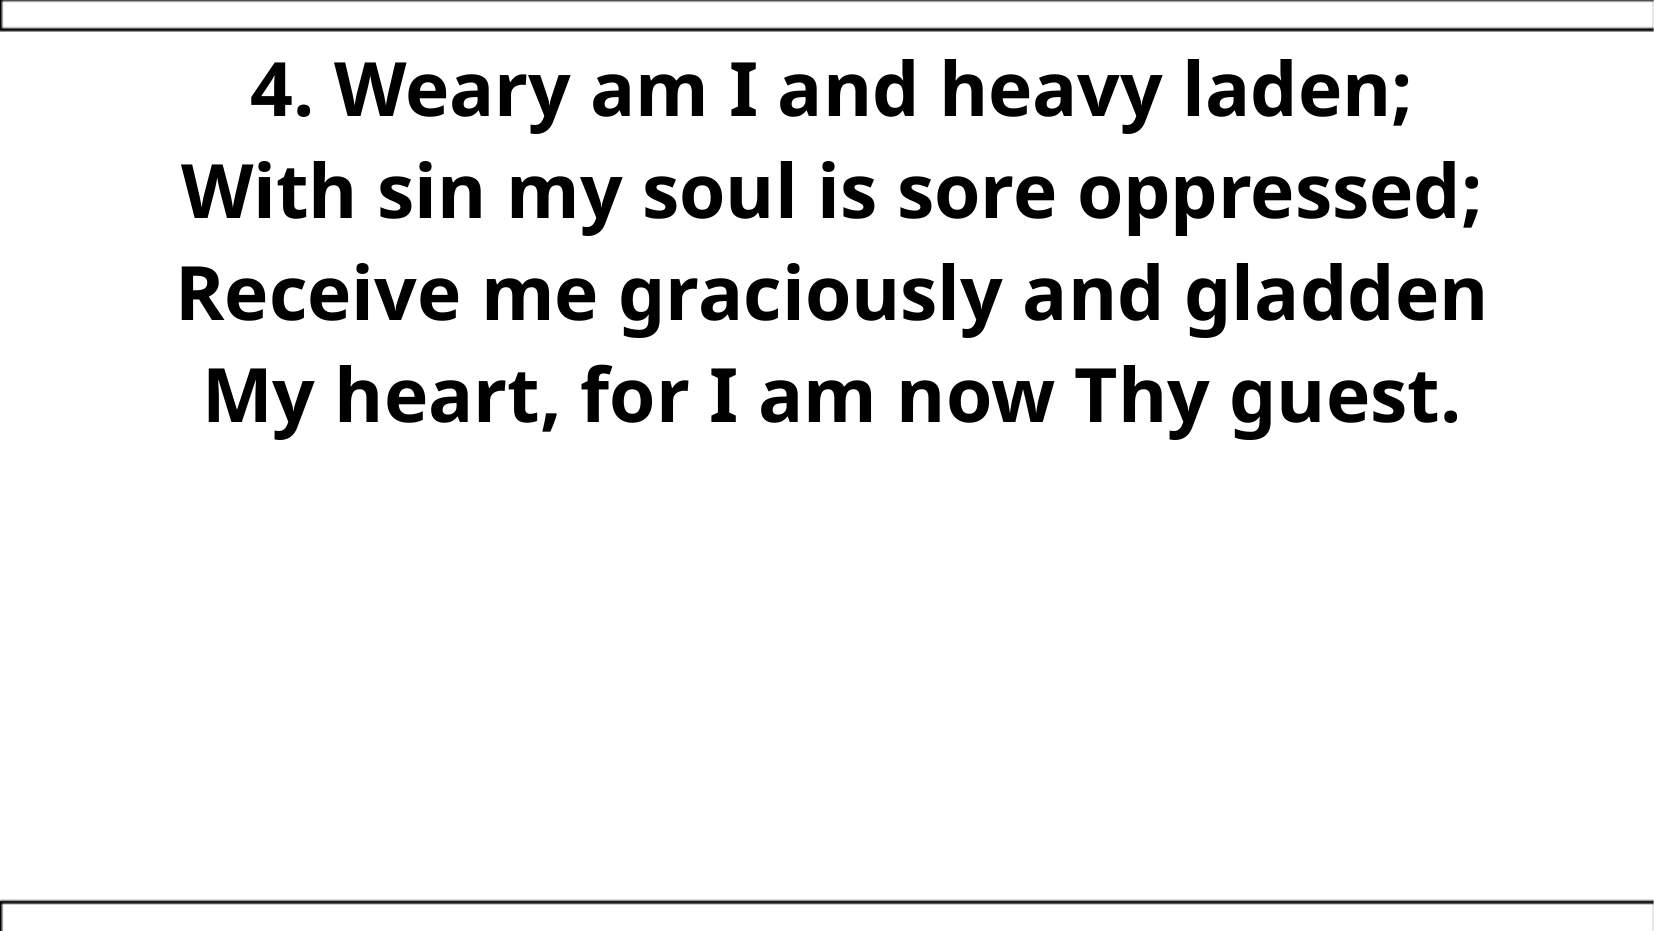

4. Weary am I and heavy laden;
With sin my soul is sore oppressed;
Receive me graciously and gladden
My heart, for I am now Thy guest.